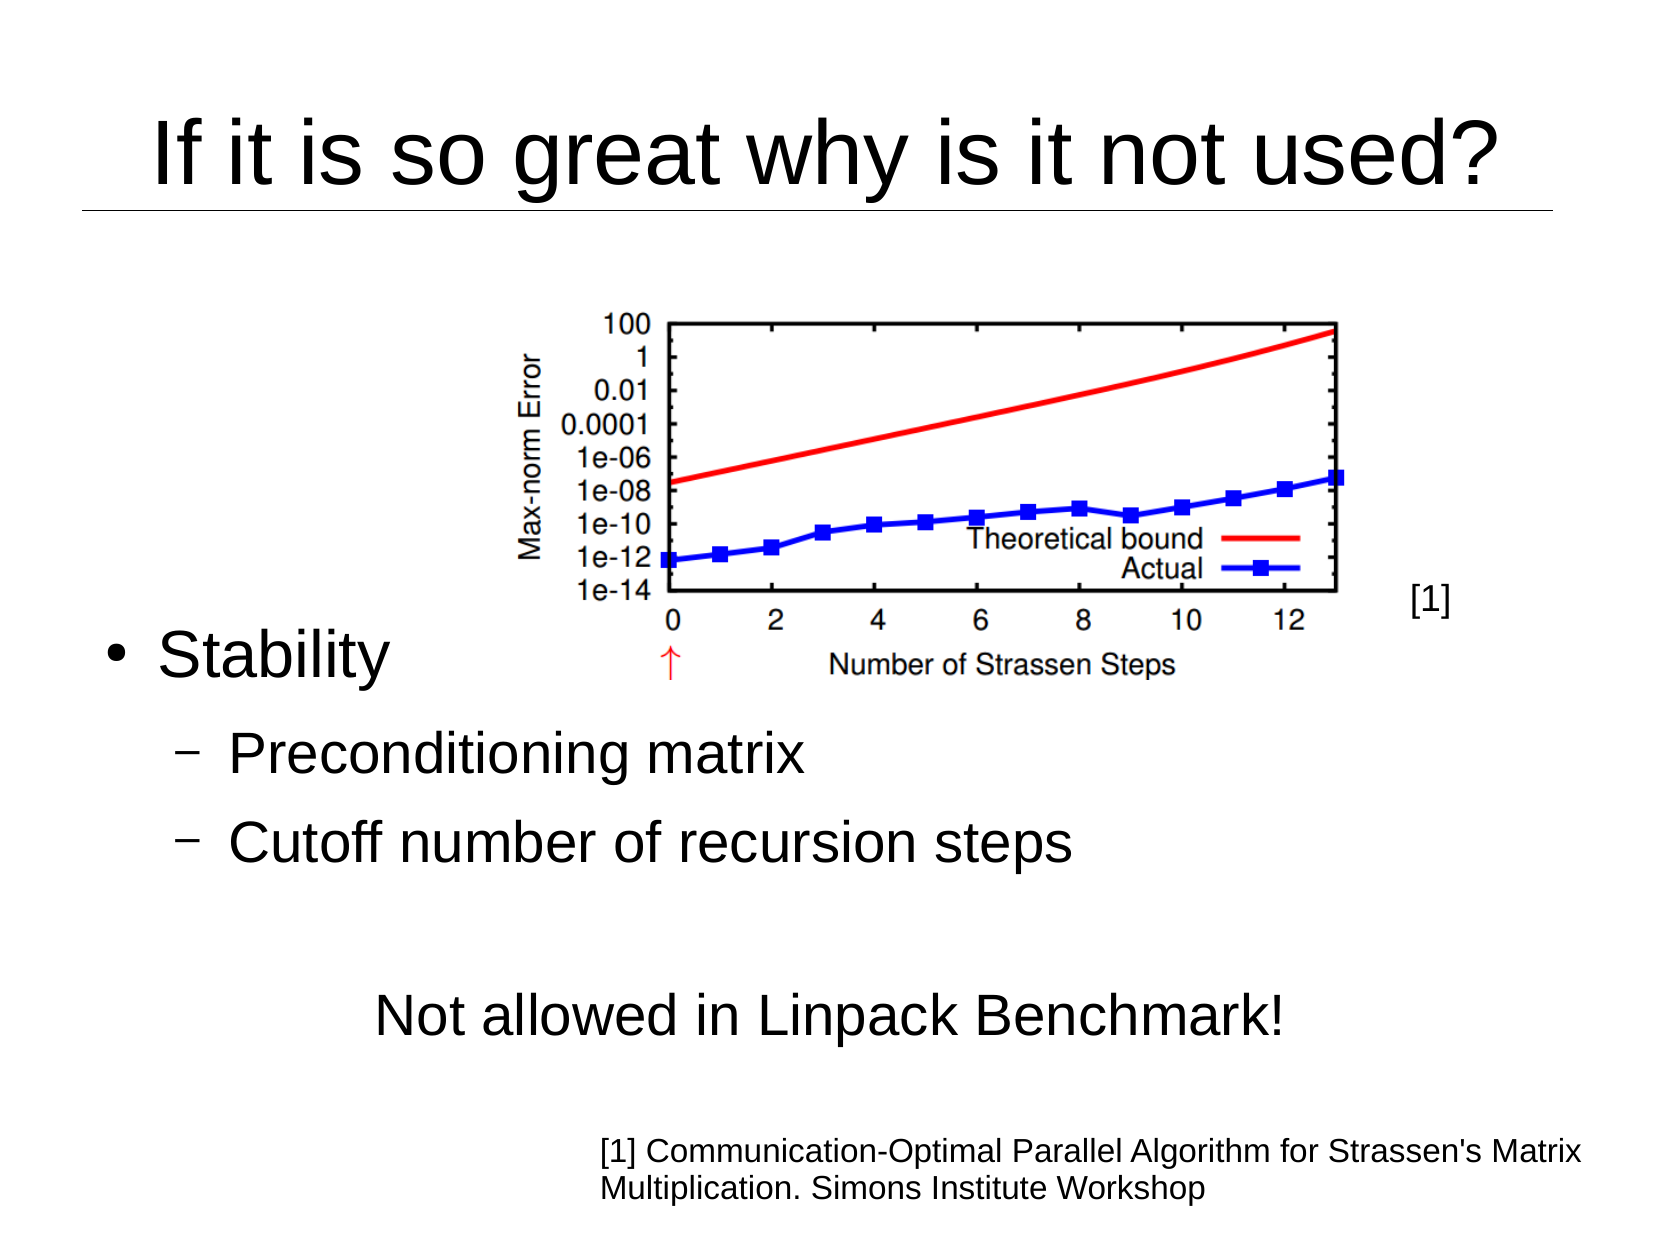

# If it is so great why is it not used?
[1]
Stability
Preconditioning matrix
Cutoff number of recursion steps
Not allowed in Linpack Benchmark!
[1] Communication-Optimal Parallel Algorithm for Strassen's Matrix Multiplication. Simons Institute Workshop